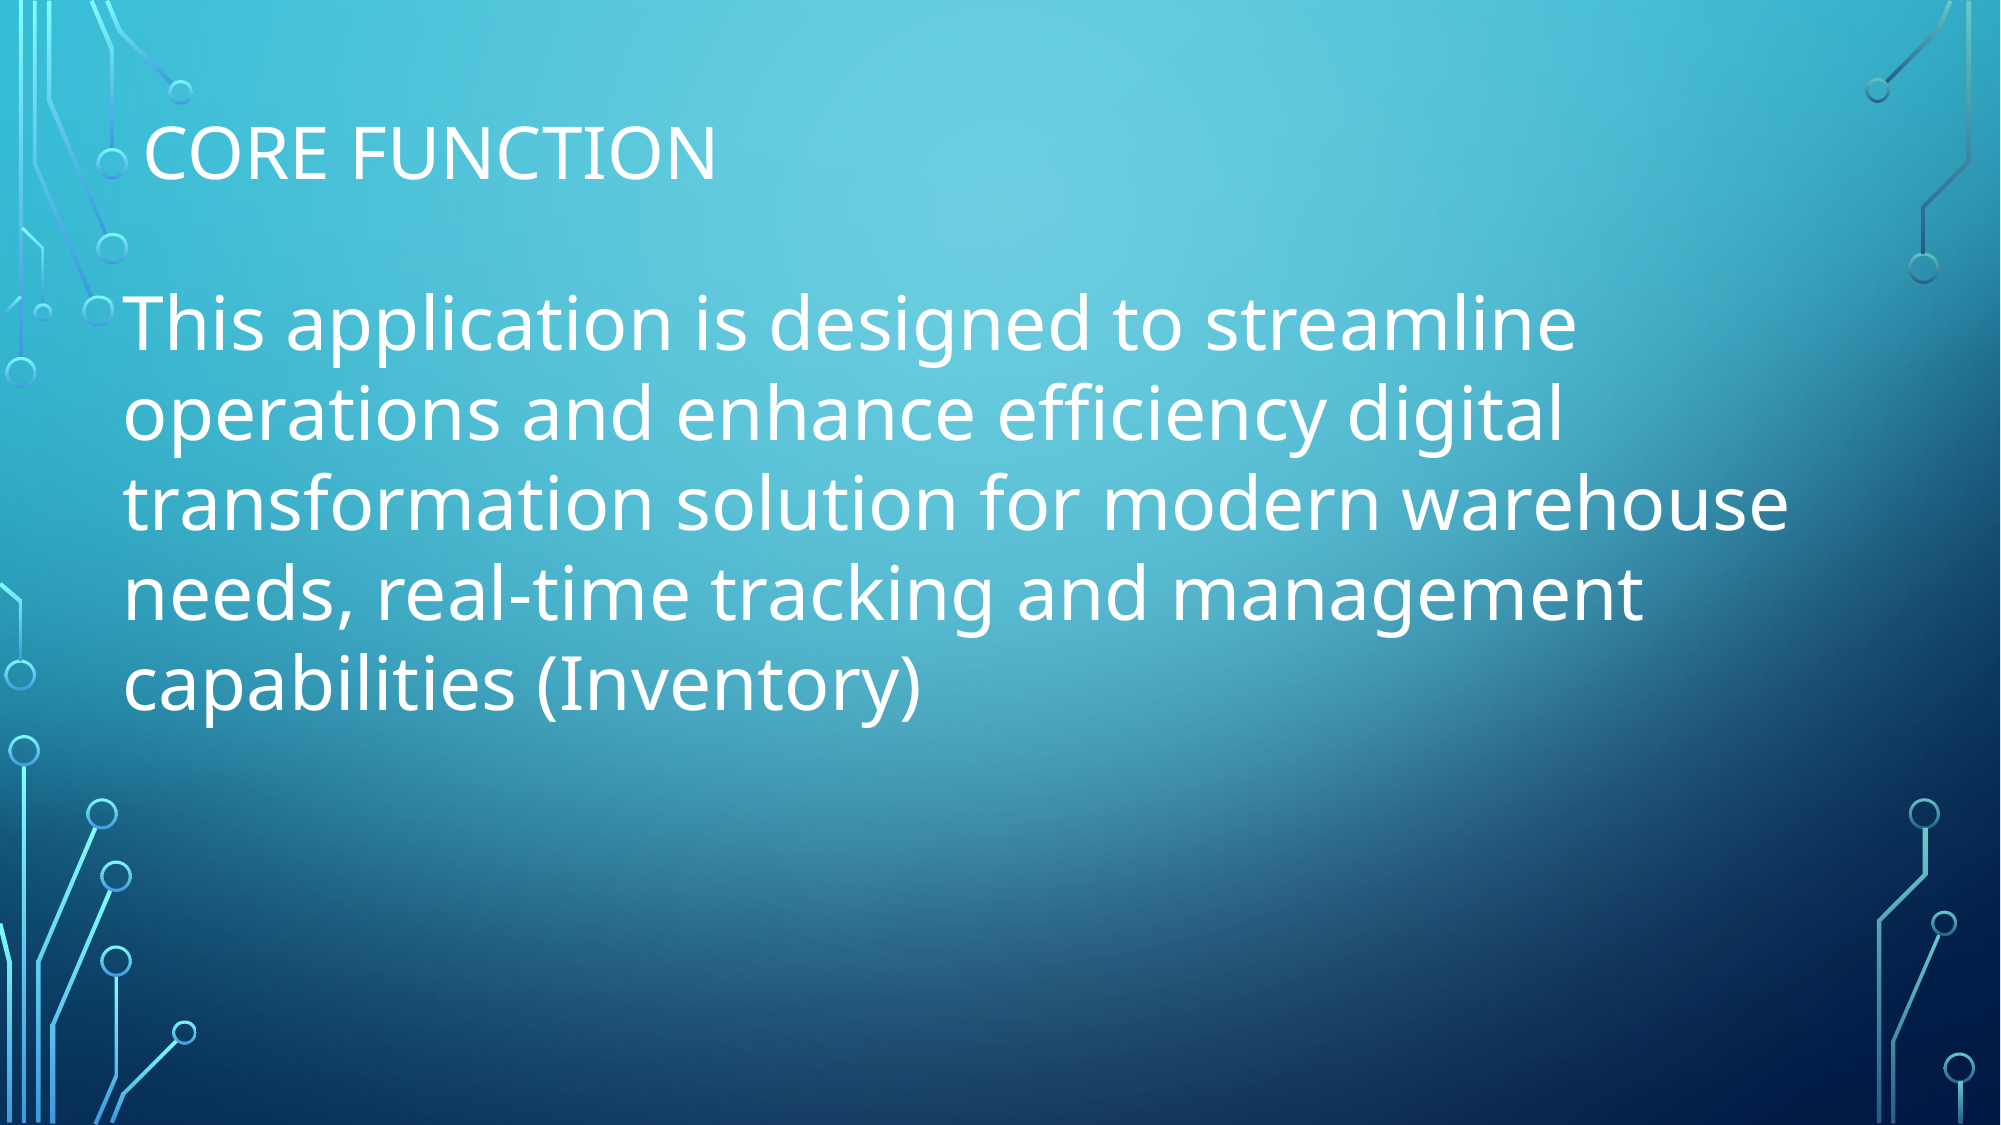

CORE FUNCTION
This application is designed to streamline operations and enhance efficiency digital transformation solution for modern warehouse needs, real-time tracking and management capabilities (Inventory)